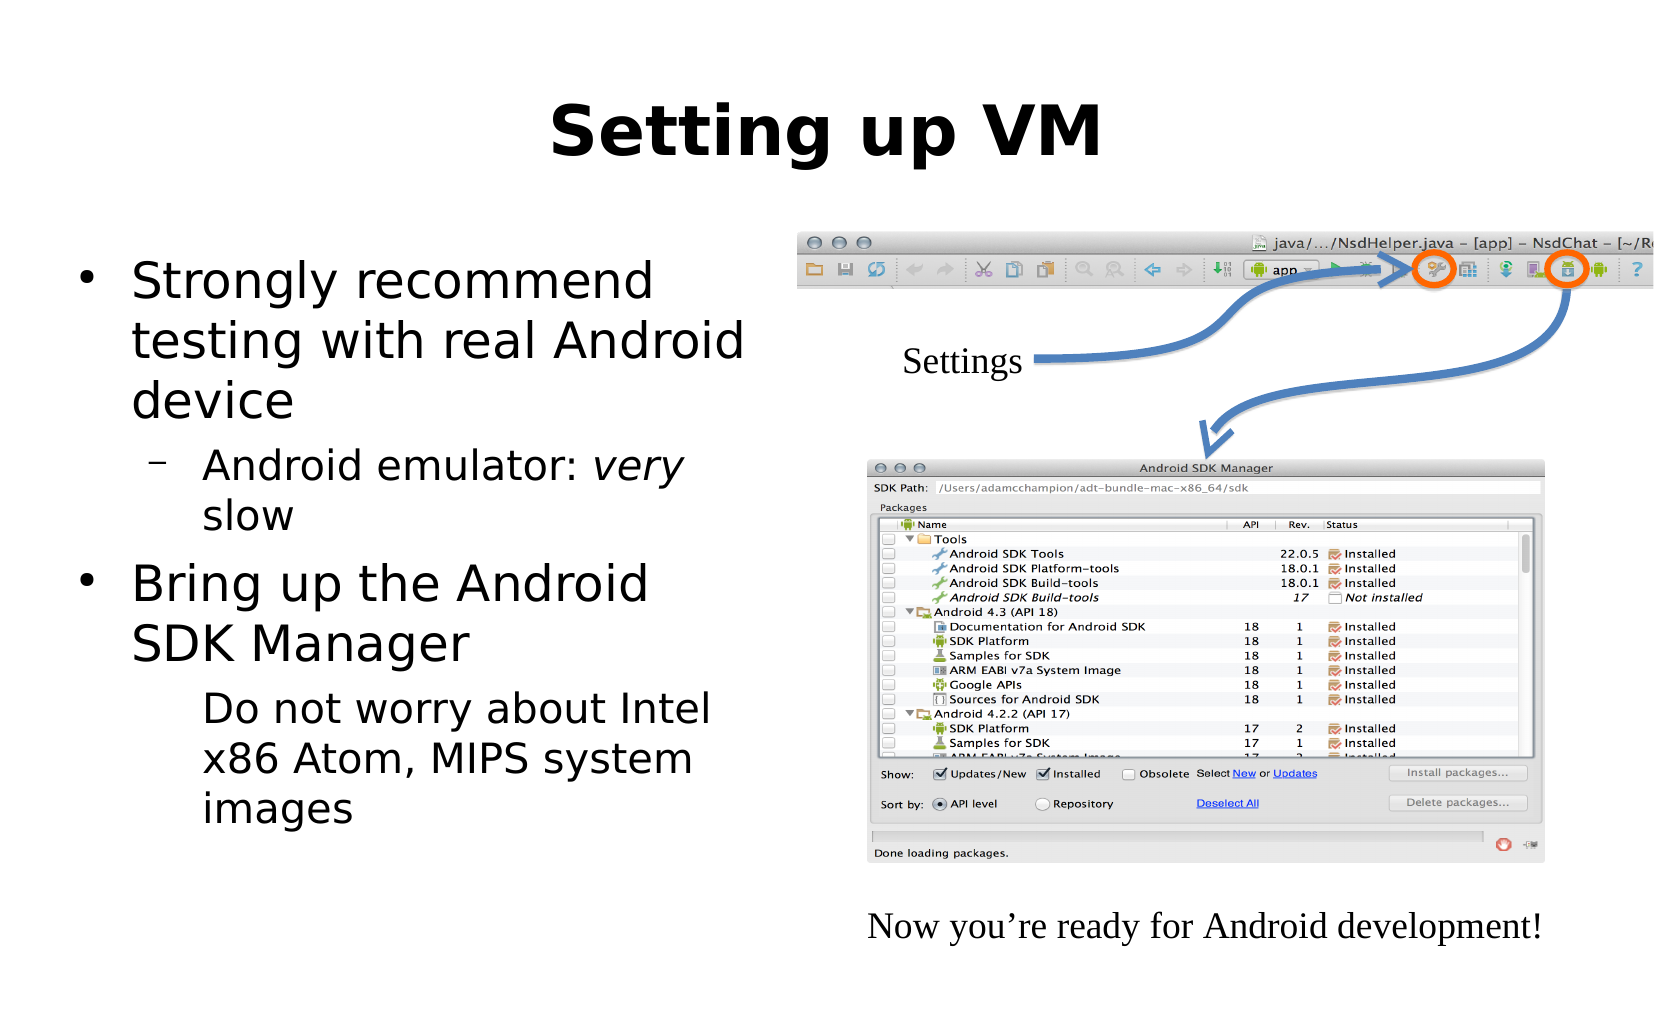

# Setting up VM
Strongly recommend testing with real Android device
Android emulator: very slow
Bring up the Android SDK Manager
Do not worry about Intel x86 Atom, MIPS system images
Settings
Now you’re ready for Android development!